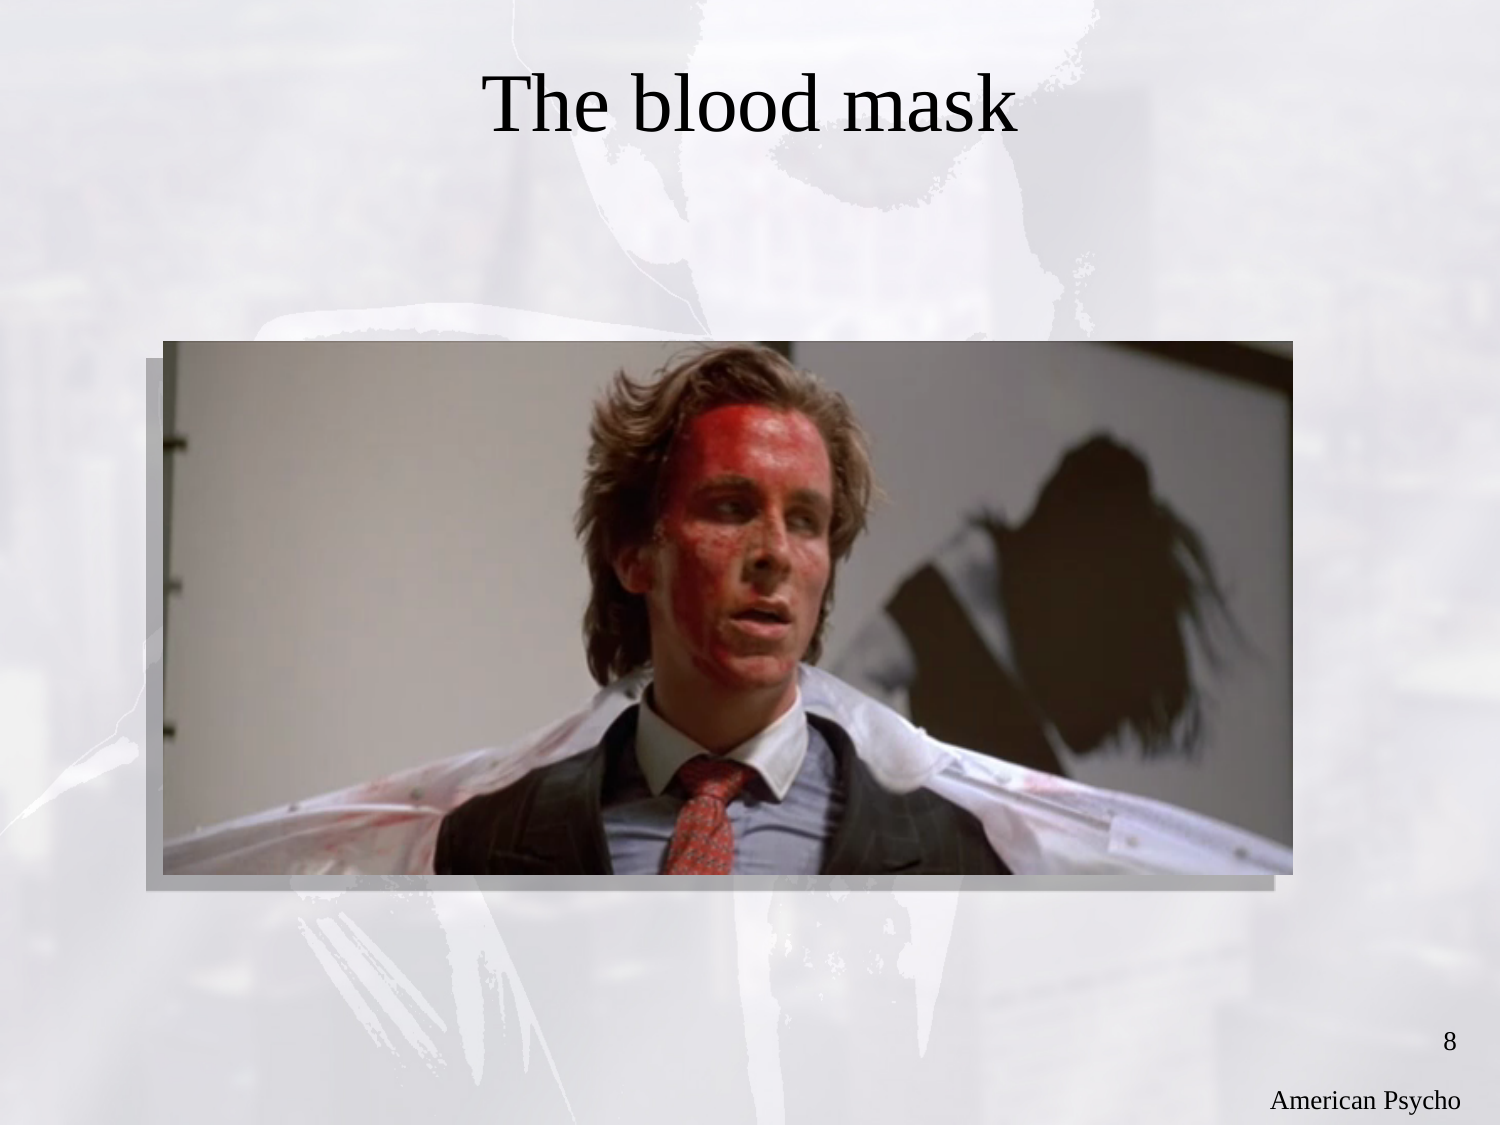

# The blood mask
8
American Psycho